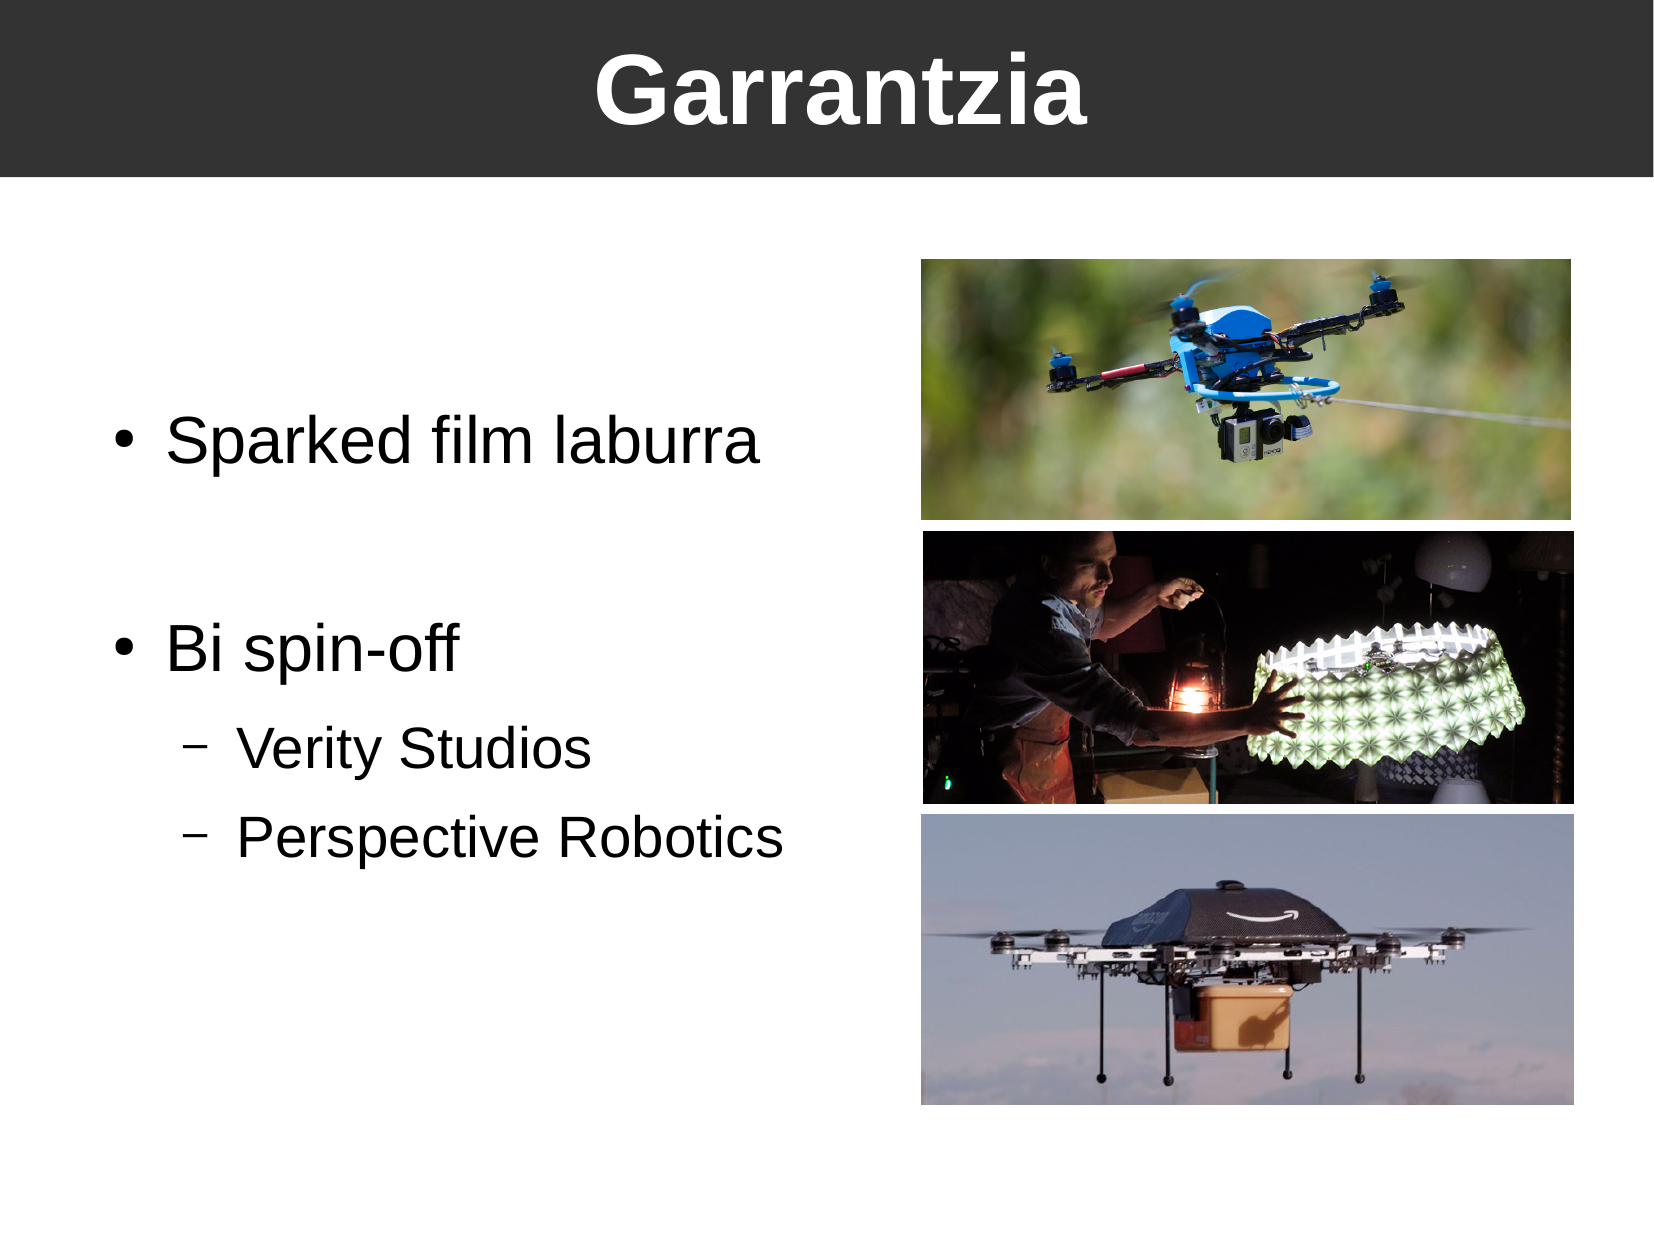

Garrantzia
# Sparked film laburra
Bi spin-off
Verity Studios
Perspective Robotics